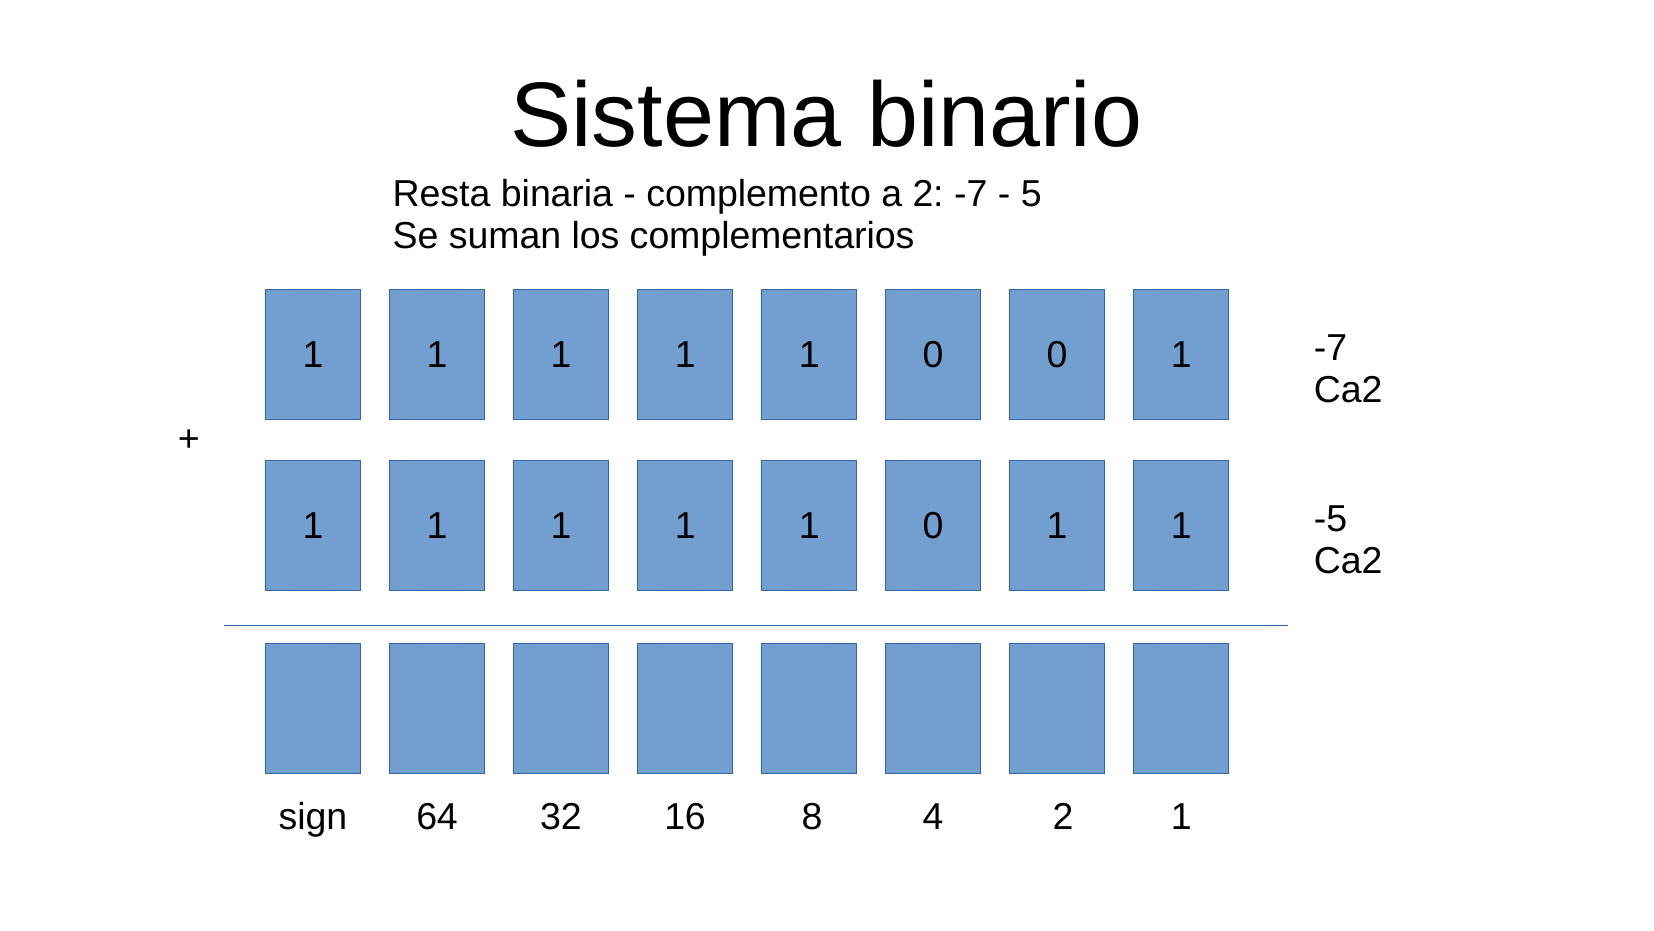

# Sistema binario
Resta binaria - complemento a 2: -7 - 5
Se suman los complementarios
1
1
1
1
1
0
0
1
-7 Ca2
+
1
1
1
1
1
0
1
1
-5 Ca2
sign
64
32
16
8
4
2
1